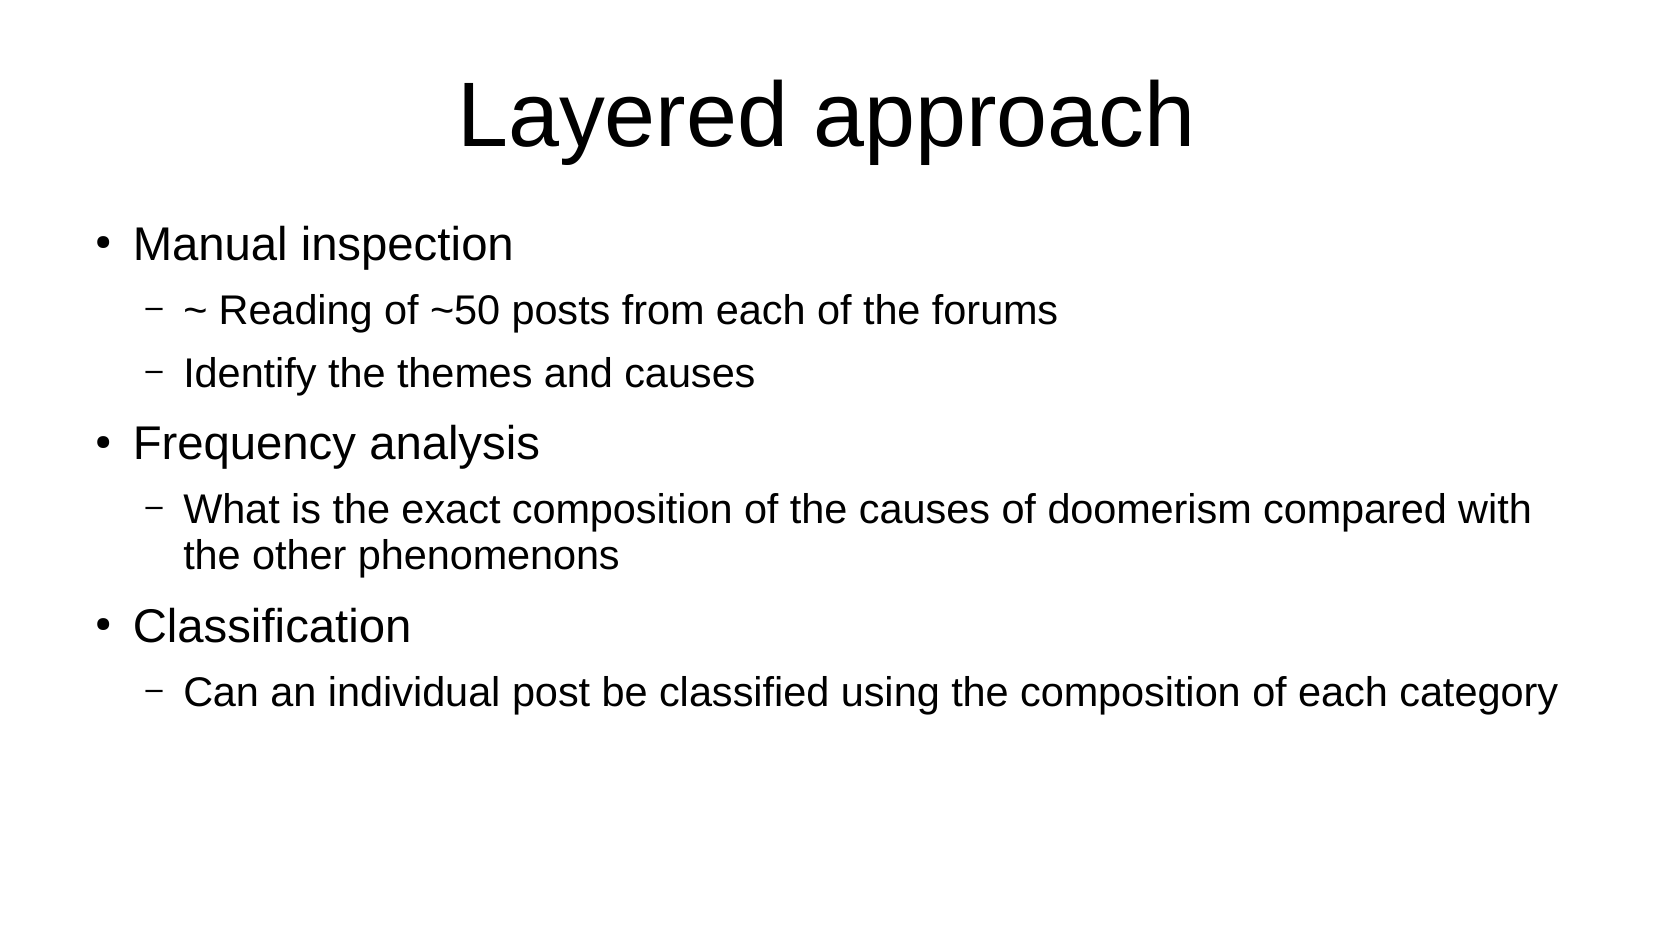

# Layered approach
Manual inspection
~ Reading of ~50 posts from each of the forums
Identify the themes and causes
Frequency analysis
What is the exact composition of the causes of doomerism compared with the other phenomenons
Classification
Can an individual post be classified using the composition of each category